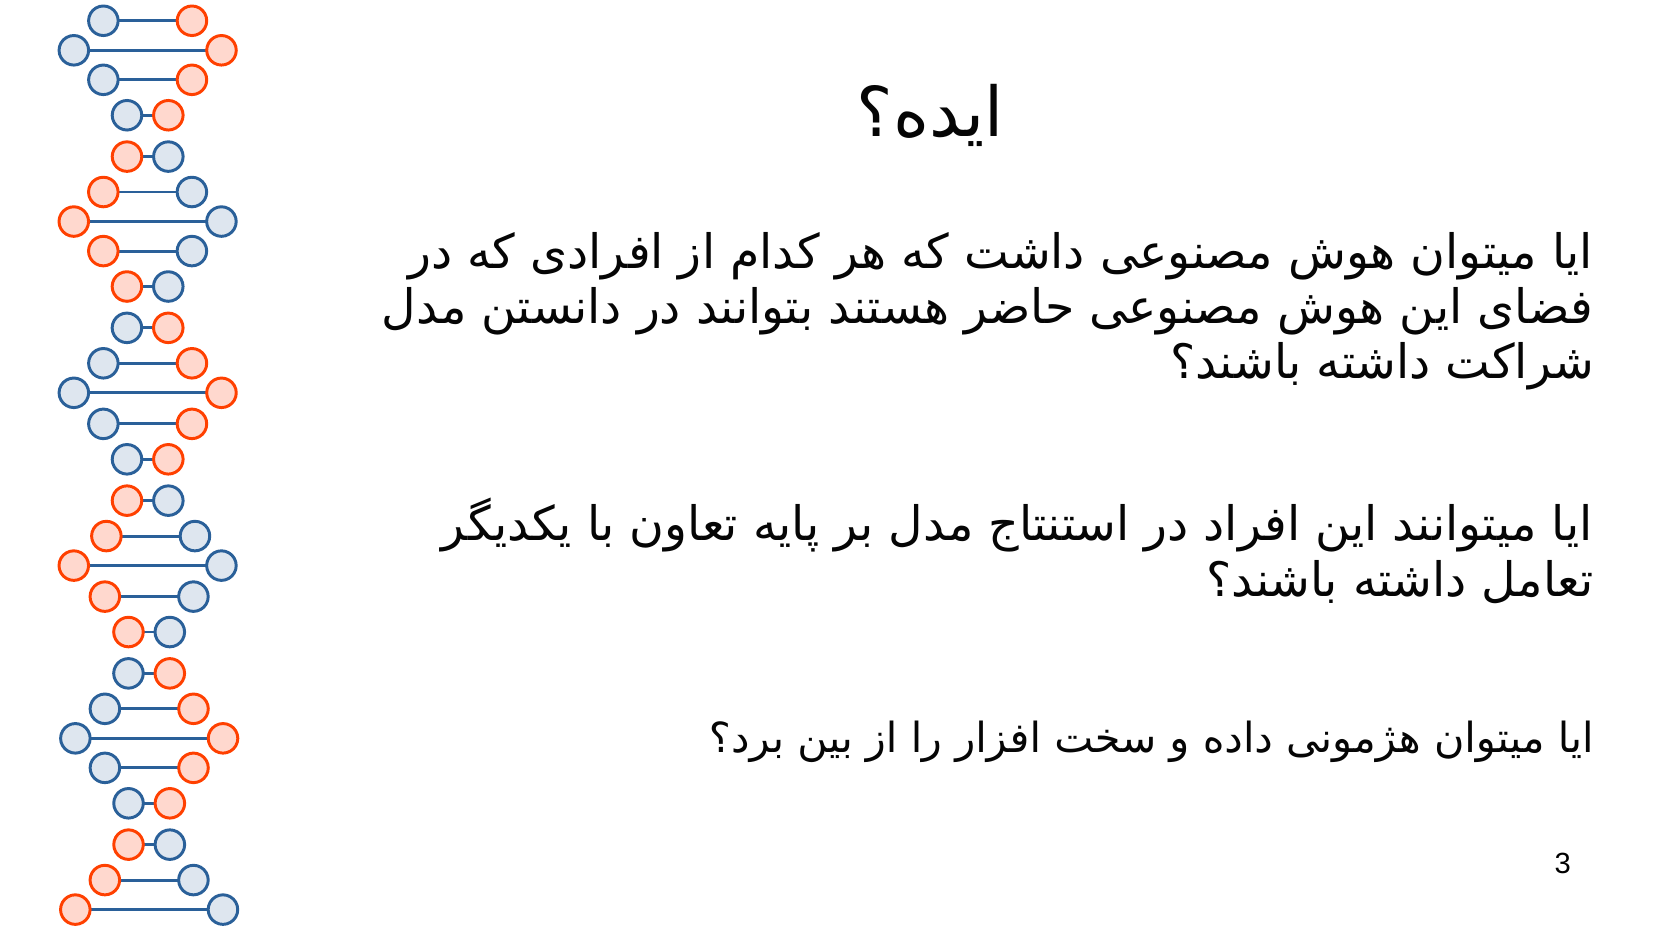

# ایده؟
ایا میتوان هوش مصنوعی داشت که هر کدام از افرادی که در فضای این هوش مصنوعی حاضر هستند بتوانند در دانستن مدل شراکت داشته باشند؟
ایا میتوانند این افراد در استنتاج مدل بر پایه تعاون با یکدیگر تعامل داشته باشند؟
ایا میتوان هژمونی داده و سخت افزار را از بین برد؟
3